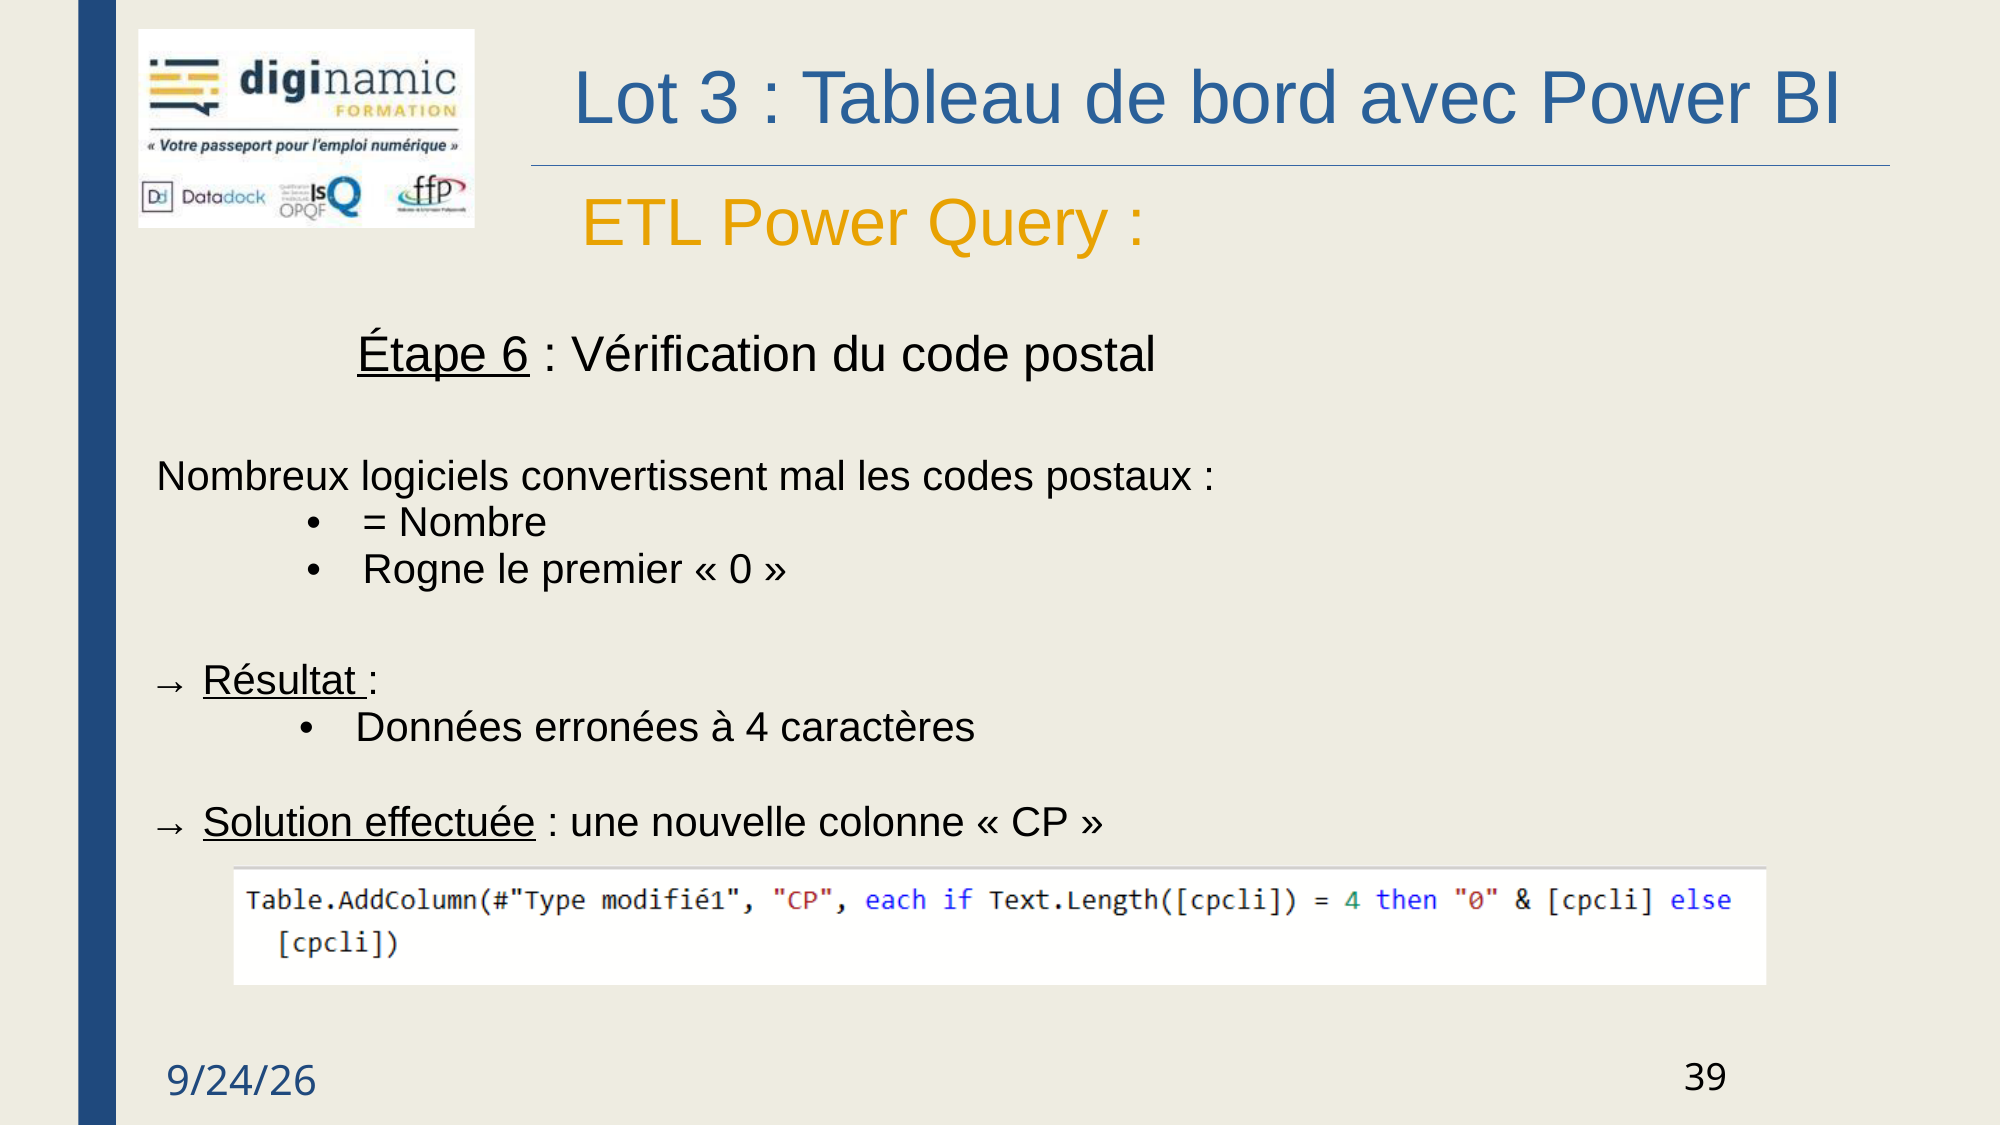

# Lot 3 : Tableau de bord avec Power BI
ETL Power Query :
Étape 6 : Vérification du code postal
Nombreux logiciels convertissent mal les codes postaux :
= Nombre
Rogne le premier « 0 »
→ Résultat :
Données erronées à 4 caractères
→ Solution effectuée : une nouvelle colonne « CP »
39